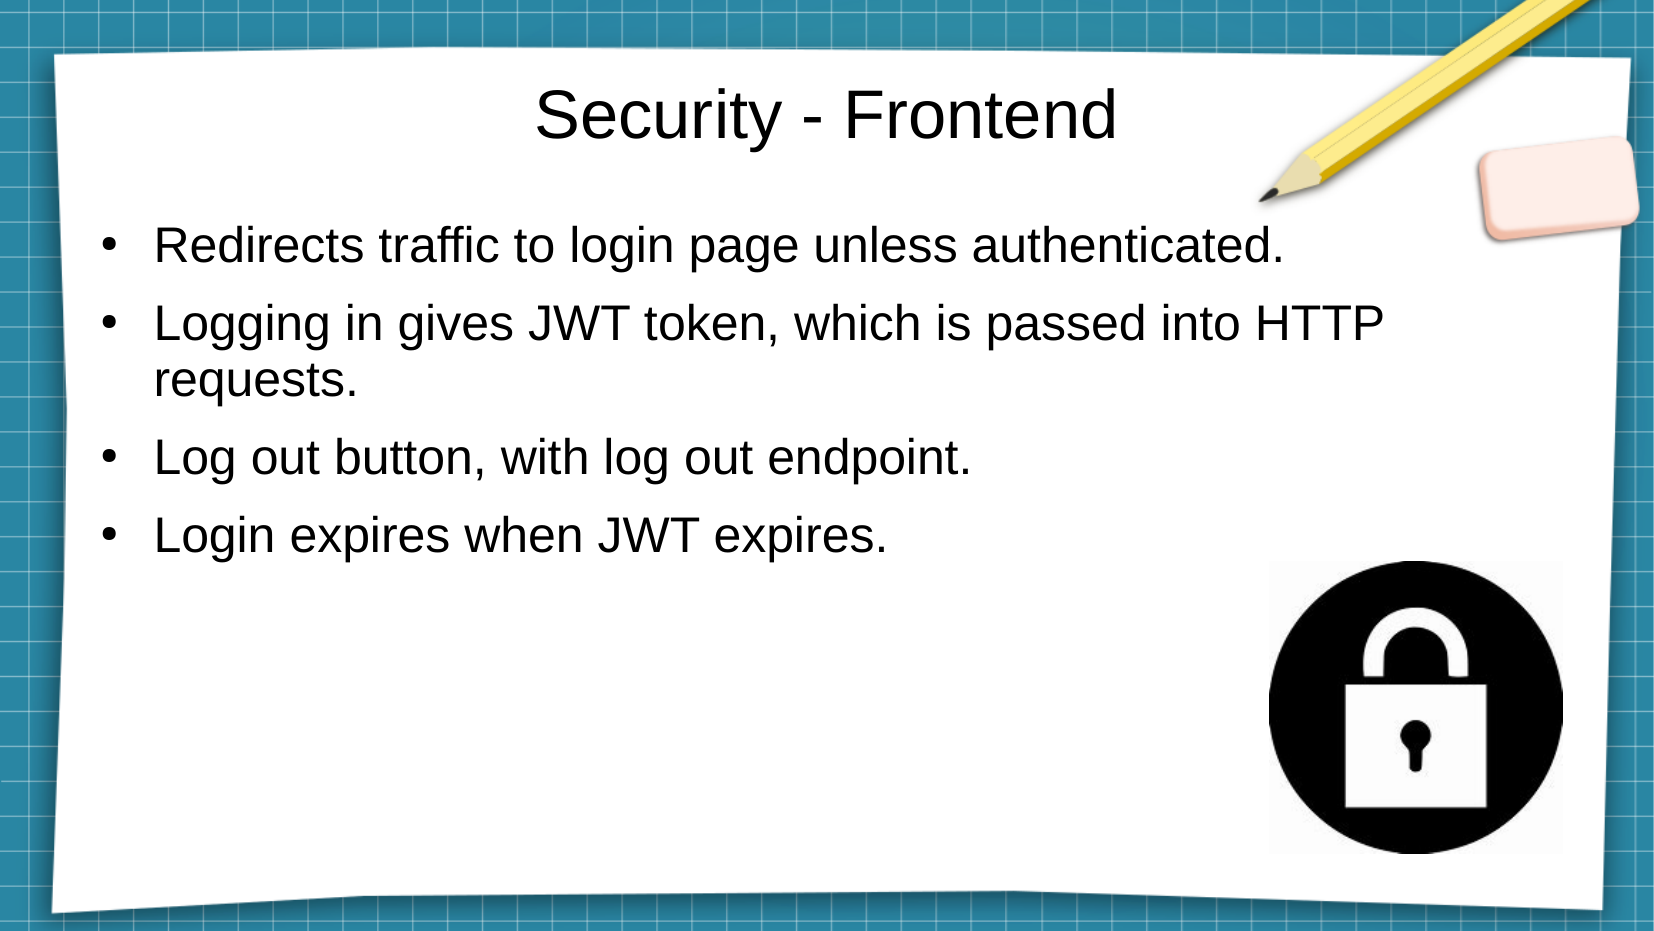

# Security - Frontend
Redirects traffic to login page unless authenticated.
Logging in gives JWT token, which is passed into HTTP requests.
Log out button, with log out endpoint.
Login expires when JWT expires.